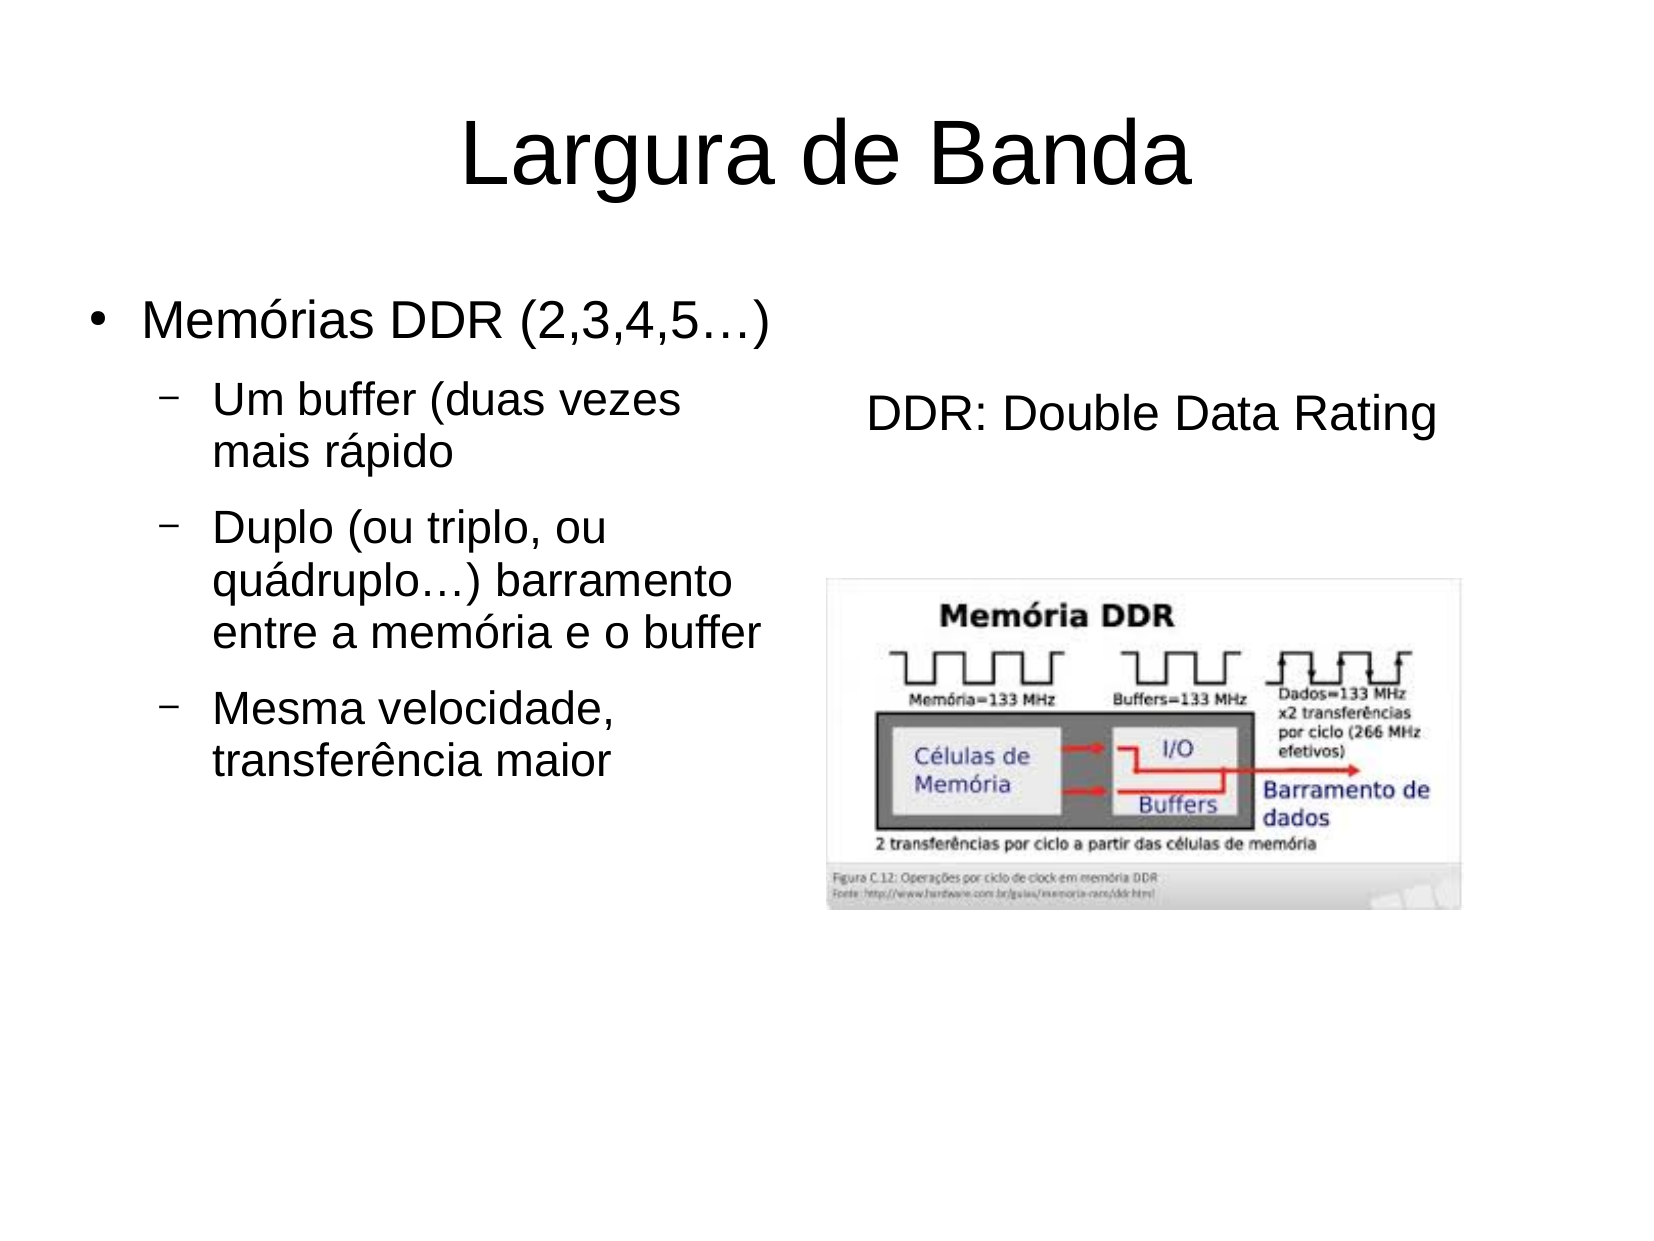

# Largura de Banda
Memórias DDR (2,3,4,5…)
Um buffer (duas vezes mais rápido
Duplo (ou triplo, ou quádruplo…) barramento entre a memória e o buffer
Mesma velocidade, transferência maior
DDR: Double Data Rating